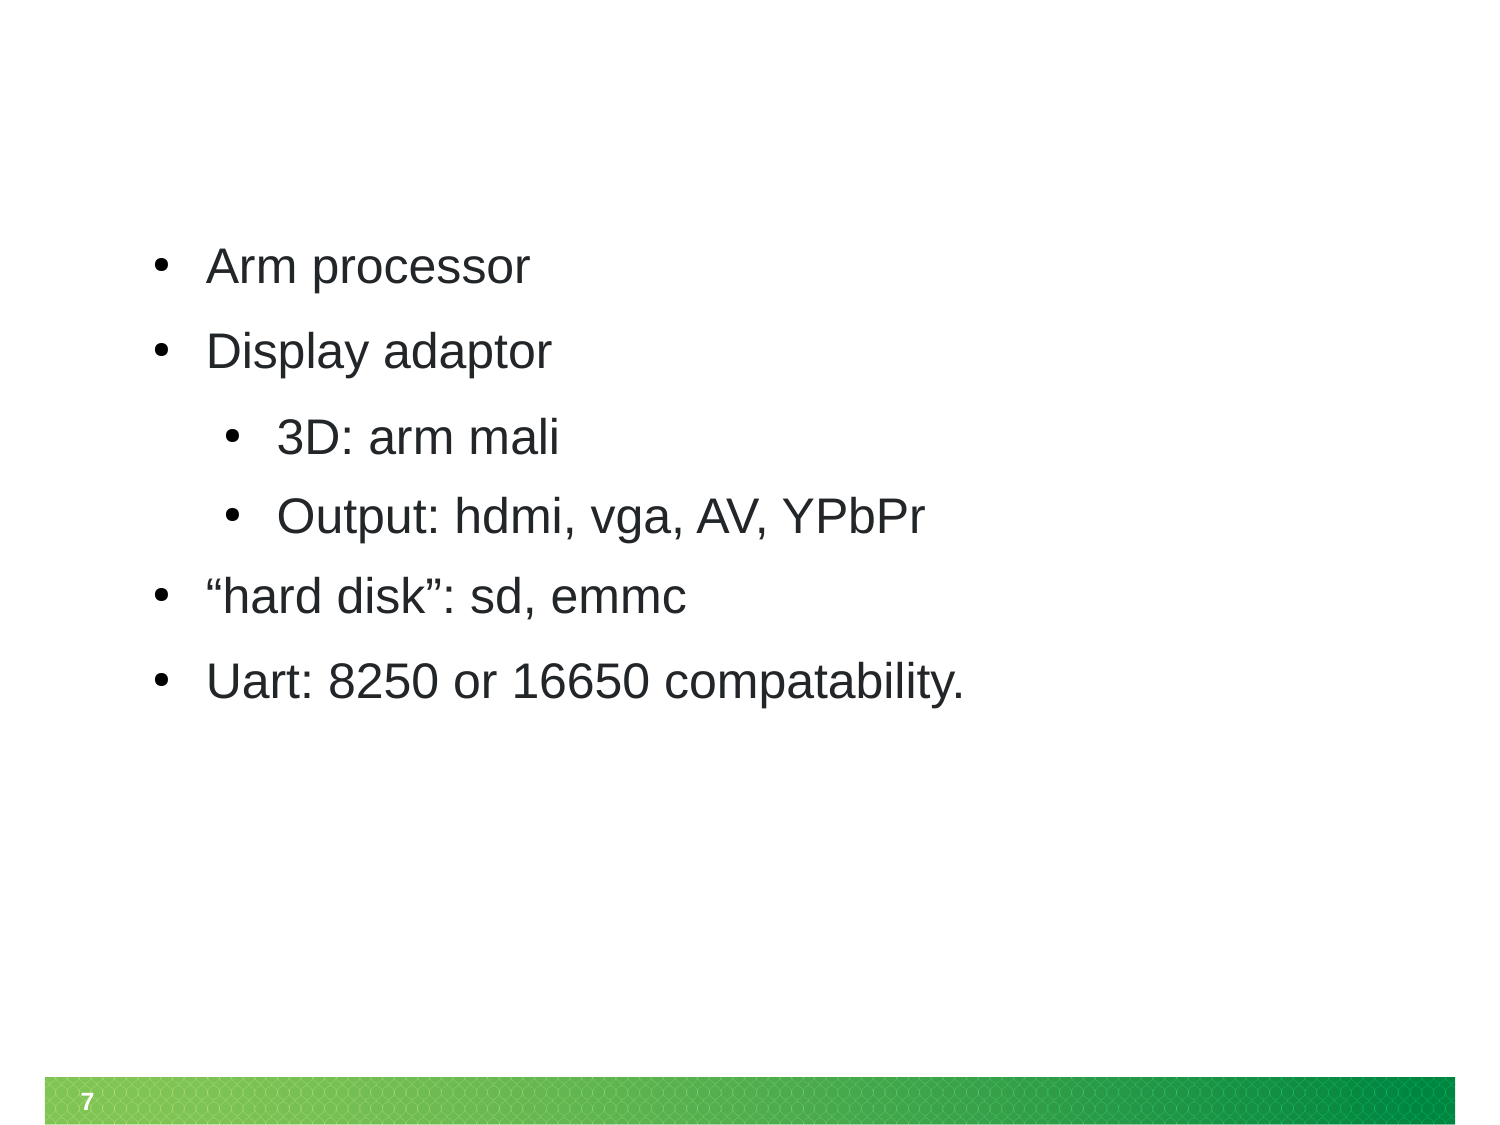

# Open source on arm soc
Arm processor
Display adaptor
3D: arm mali
Output: hdmi, vga, AV, YPbPr
“hard disk”: sd, emmc
Uart: 8250 or 16650 compatability.